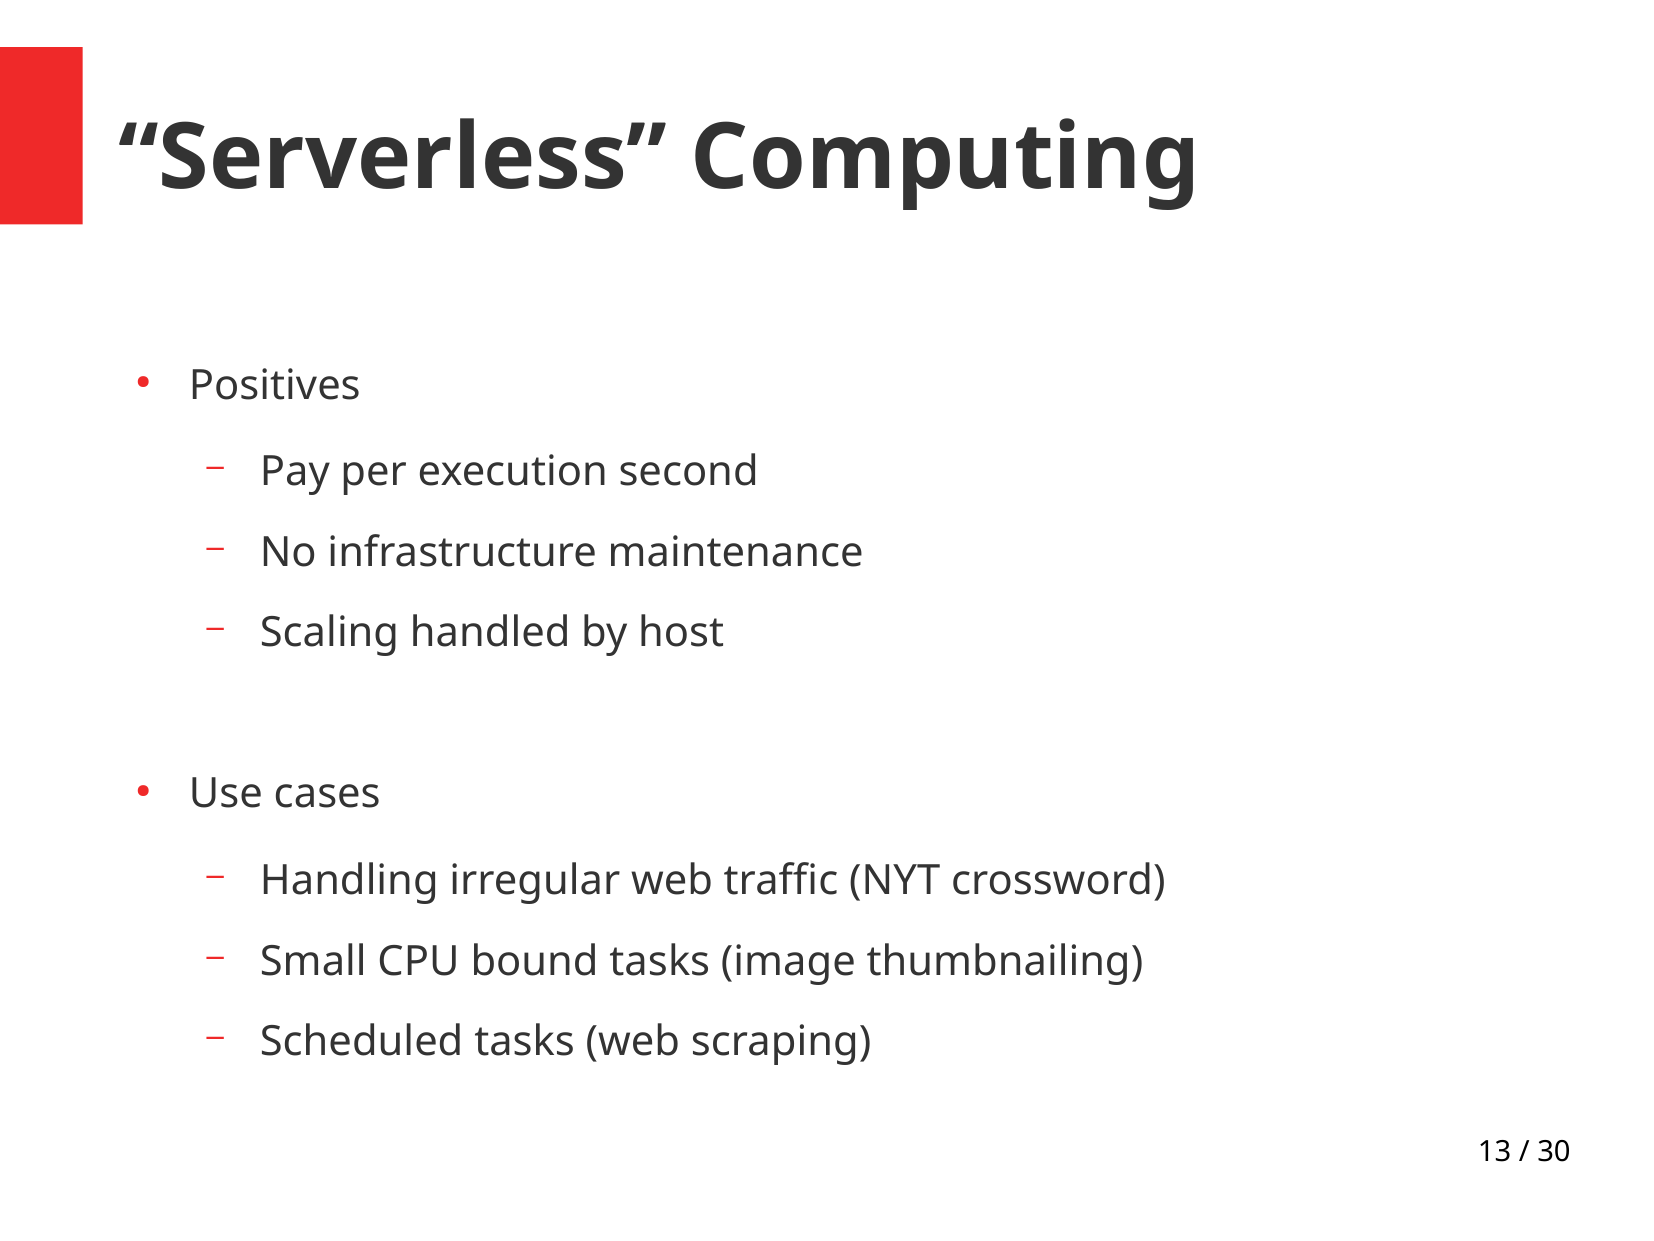

# “Serverless” Computing
Positives
Pay per execution second
No infrastructure maintenance
Scaling handled by host
Use cases
Handling irregular web traffic (NYT crossword)
Small CPU bound tasks (image thumbnailing)
Scheduled tasks (web scraping)
13